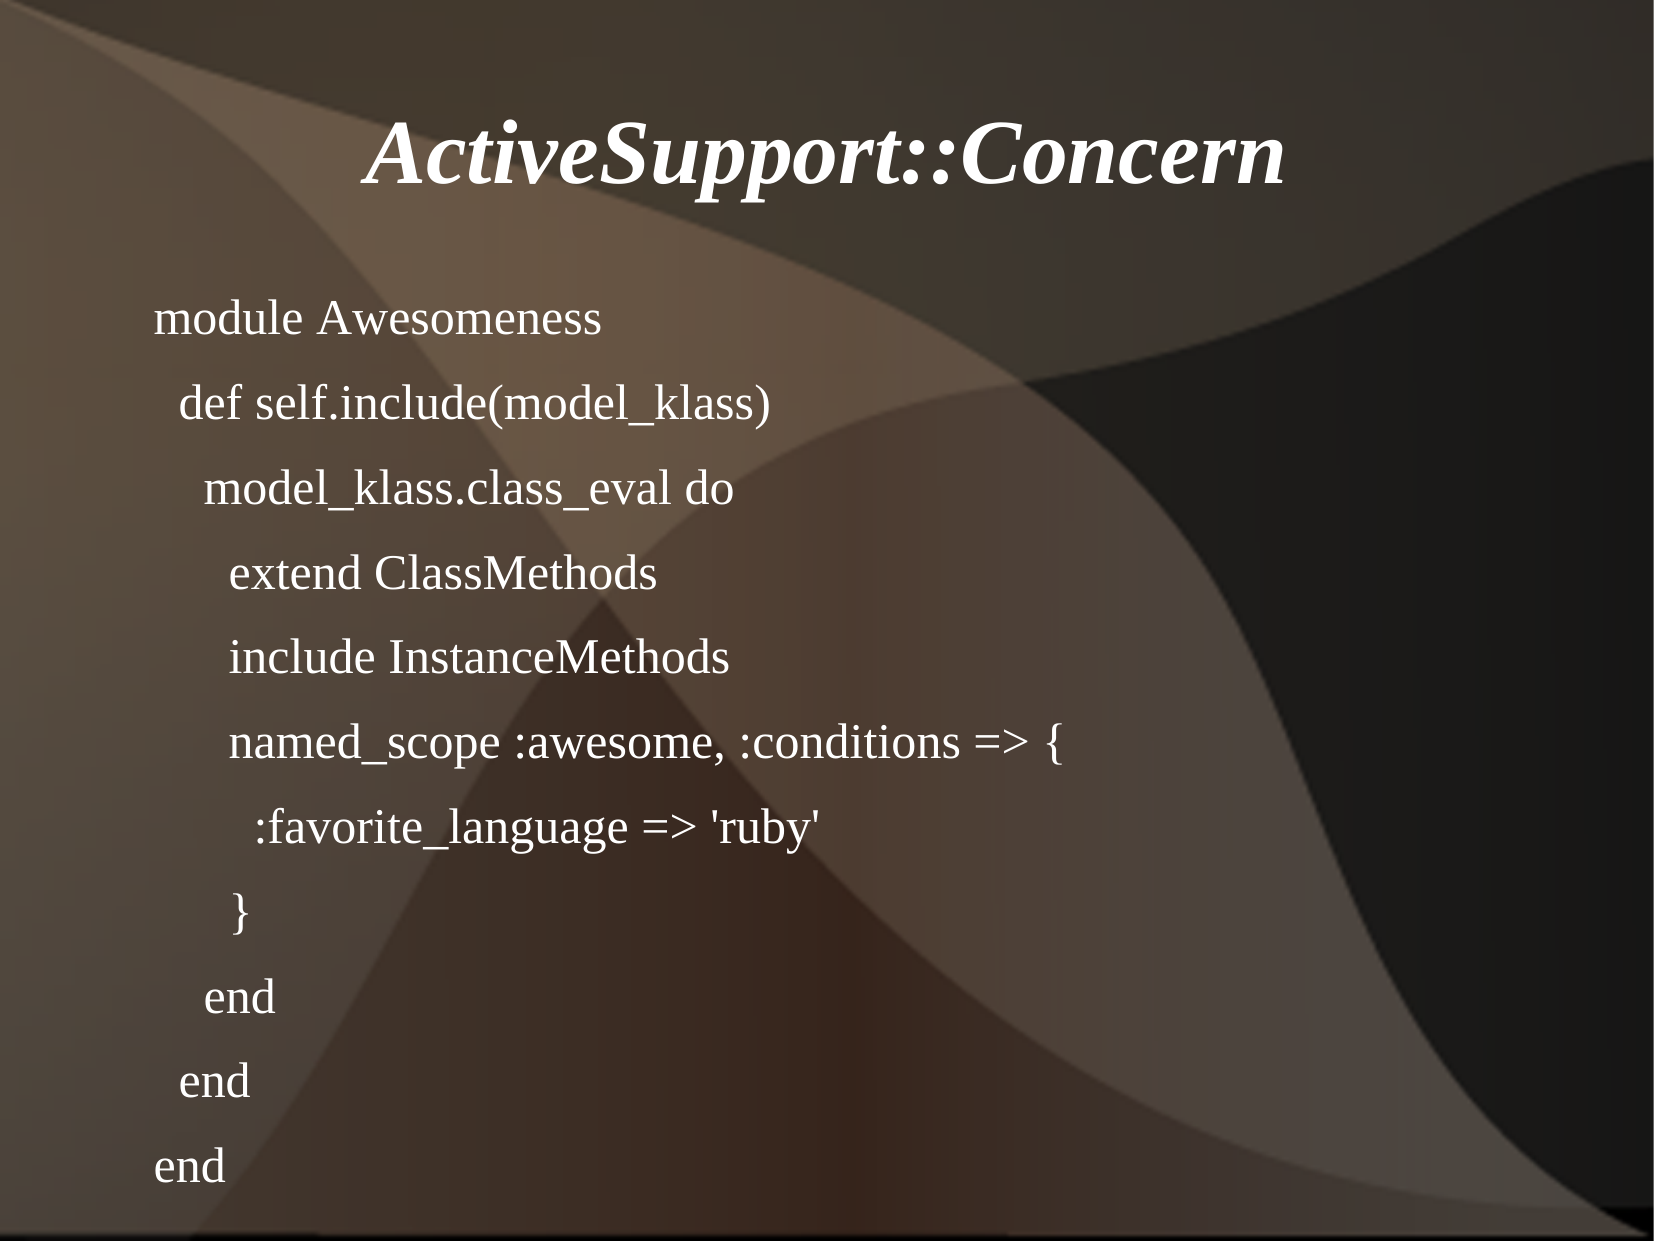

# ActiveSupport::Concern
module Awesomeness
 def self.include(model_klass)
 model_klass.class_eval do
 extend ClassMethods
 include InstanceMethods
 named_scope :awesome, :conditions => {
 :favorite_language => 'ruby'
 }
 end
 end
end